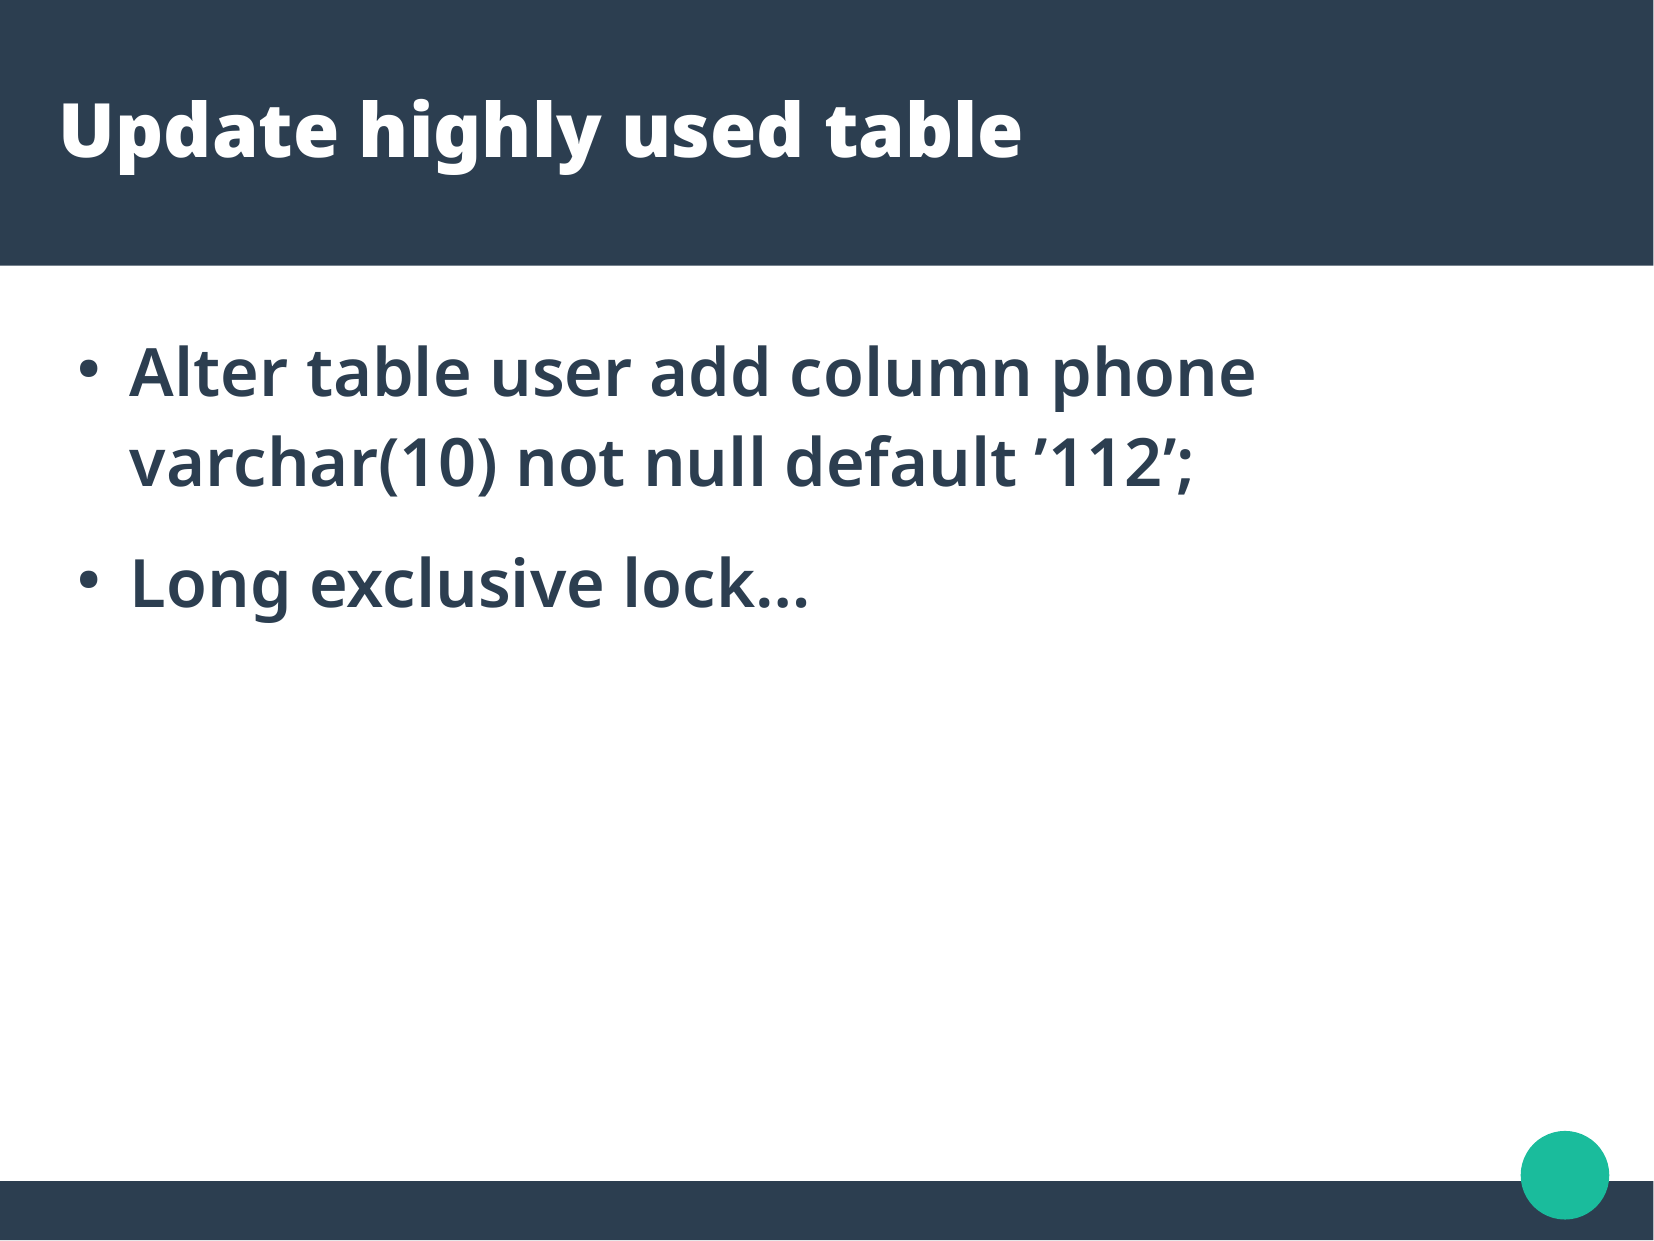

# Update highly used table
Alter table user add column phone varchar(10) not null default ’112’;
Long exclusive lock…